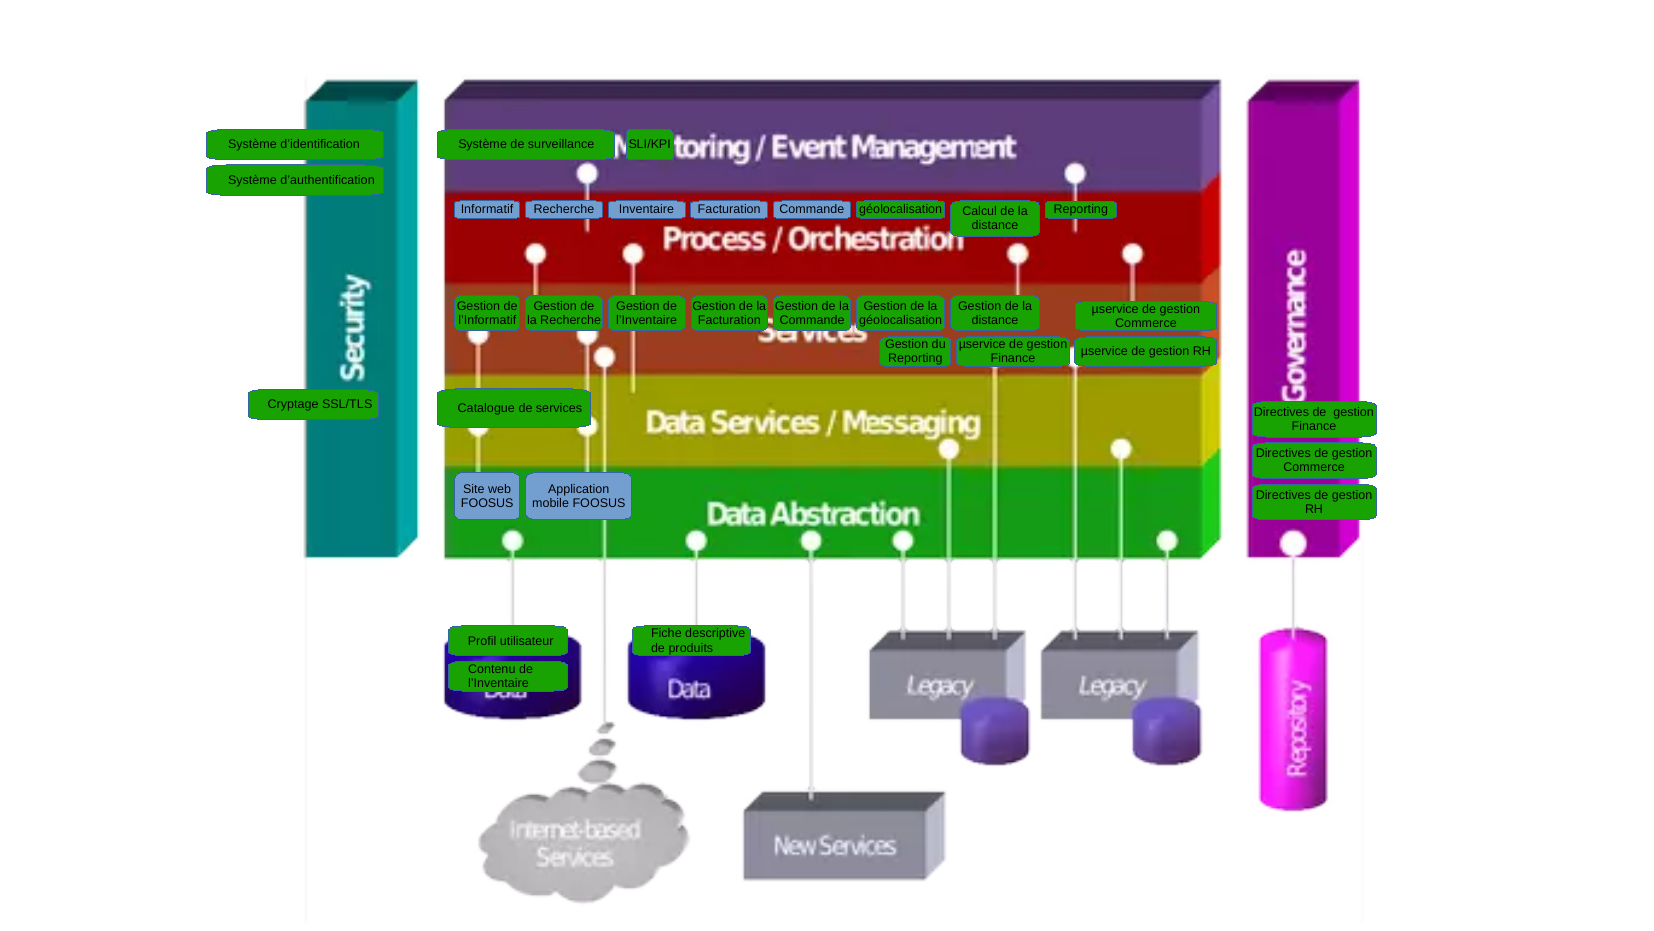

Système de surveillance
Système d’identification
SLI/KPI
Système d’authentification
géolocalisation
Calcul de la
distance
Reporting
Gestion de
l’Informatif
Gestion de
la Recherche
Gestion de
l’Inventaire
Gestion de la
Facturation
Gestion de la
Commande
Gestion de la
géolocalisation
Gestion de la
distance
µservice de gestion
Commerce
µservice de gestion RH
µservice de gestion
Finance
Gestion du
Reporting
Catalogue de services
Cryptage SSL/TLS
Directives de gestion
Finance
Directives de gestion
Commerce
Directives de gestion
RH
Profil utilisateur
Fiche descriptive
de produits
Contenu de
l’Inventaire
Informatif
Recherche
Inventaire
Facturation
Commande
Site web
FOOSUS
Application
mobile FOOSUS